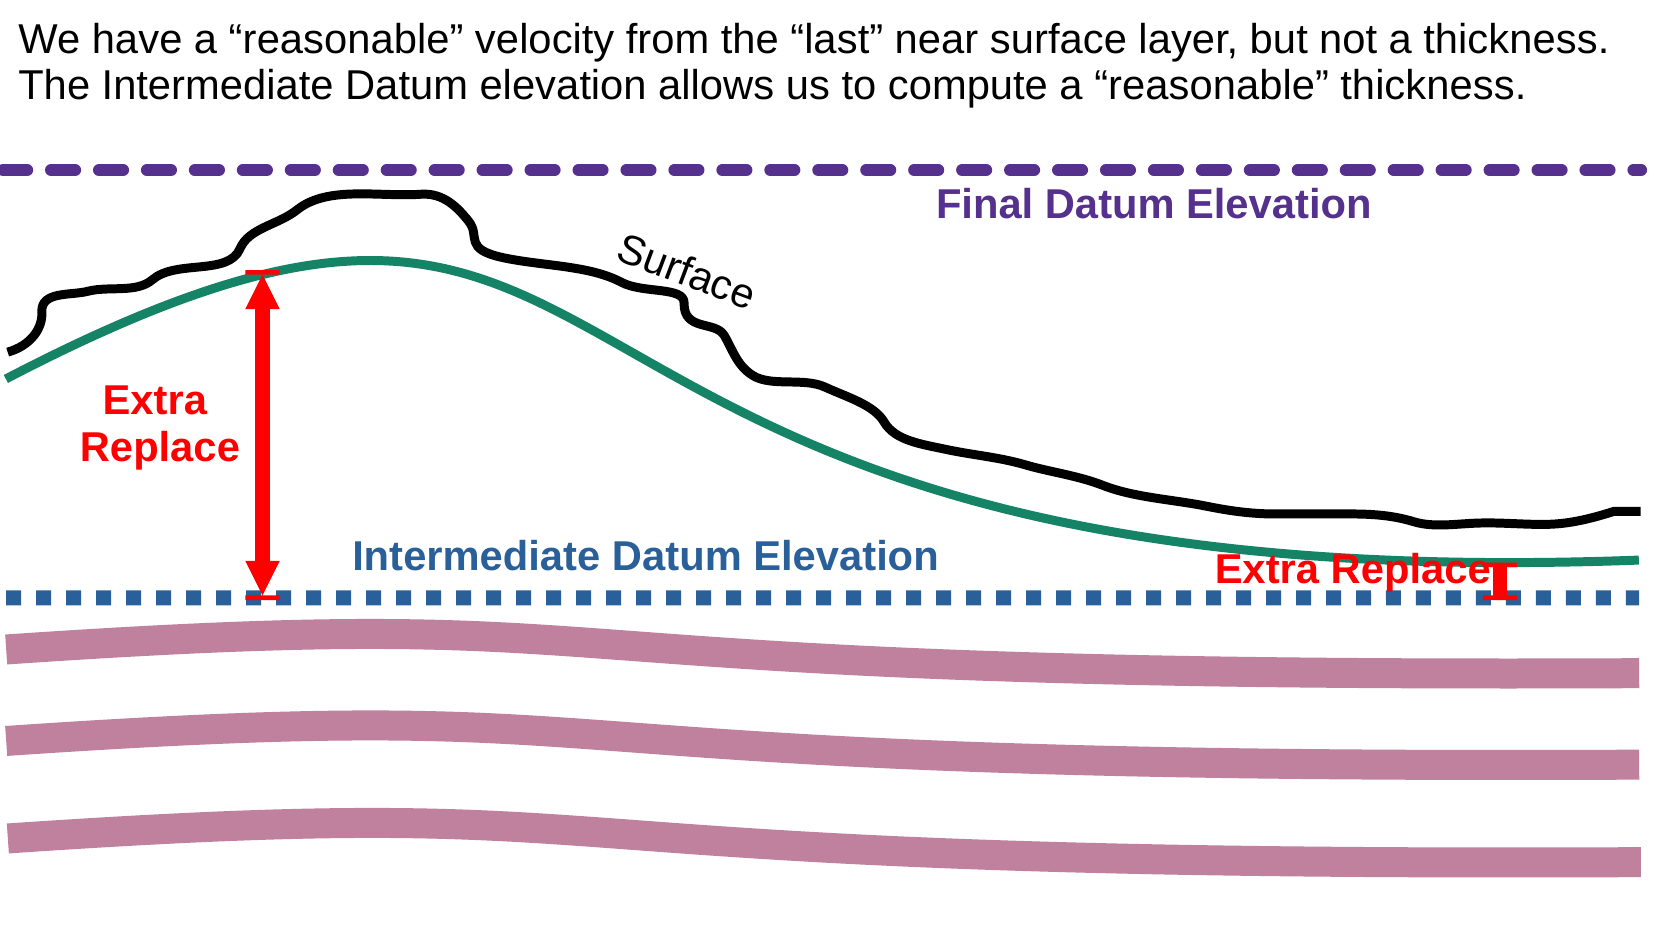

We have a “reasonable” velocity from the “last” near surface layer, but not a thickness.
The Intermediate Datum elevation allows us to compute a “reasonable” thickness.
Final Datum Elevation
Surface
 Extra
Replace
Intermediate Datum Elevation
Extra Replace